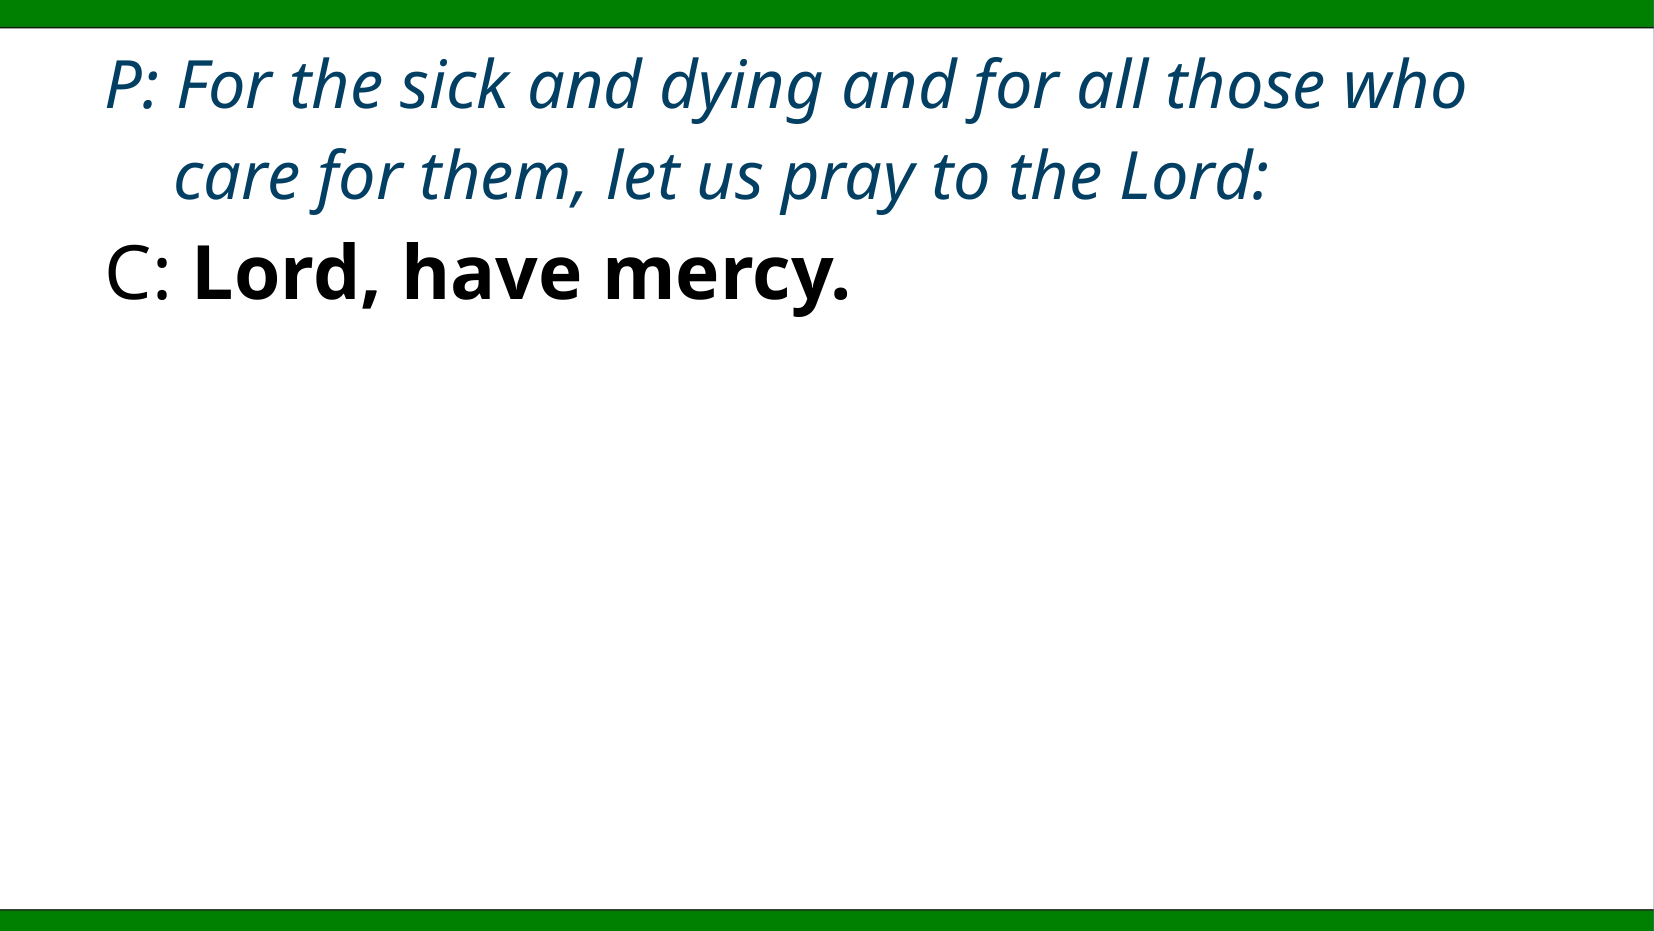

P: For the sick and dying and for all those who
 care for them, let us pray to the Lord:
C: Lord, have mercy.